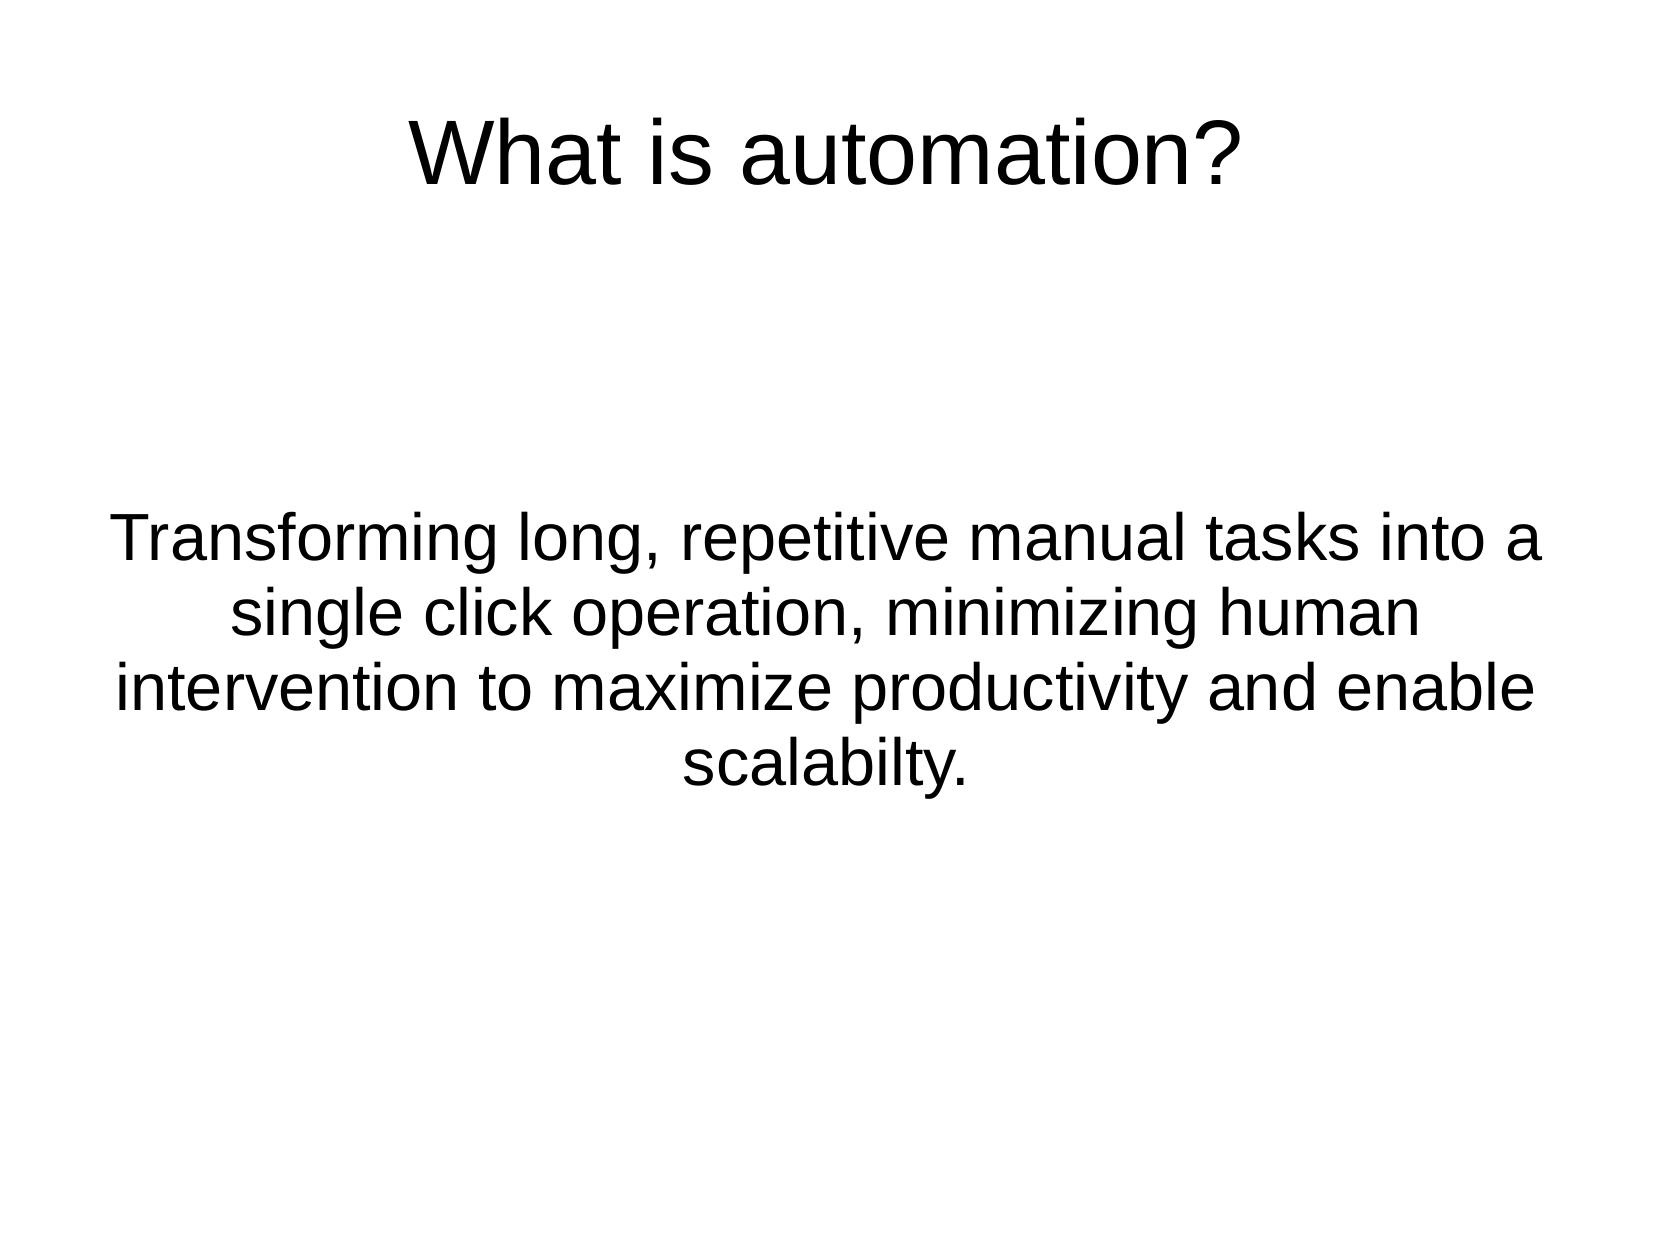

# What is automation?
Transforming long, repetitive manual tasks into a single click operation, minimizing human intervention to maximize productivity and enable scalabilty.